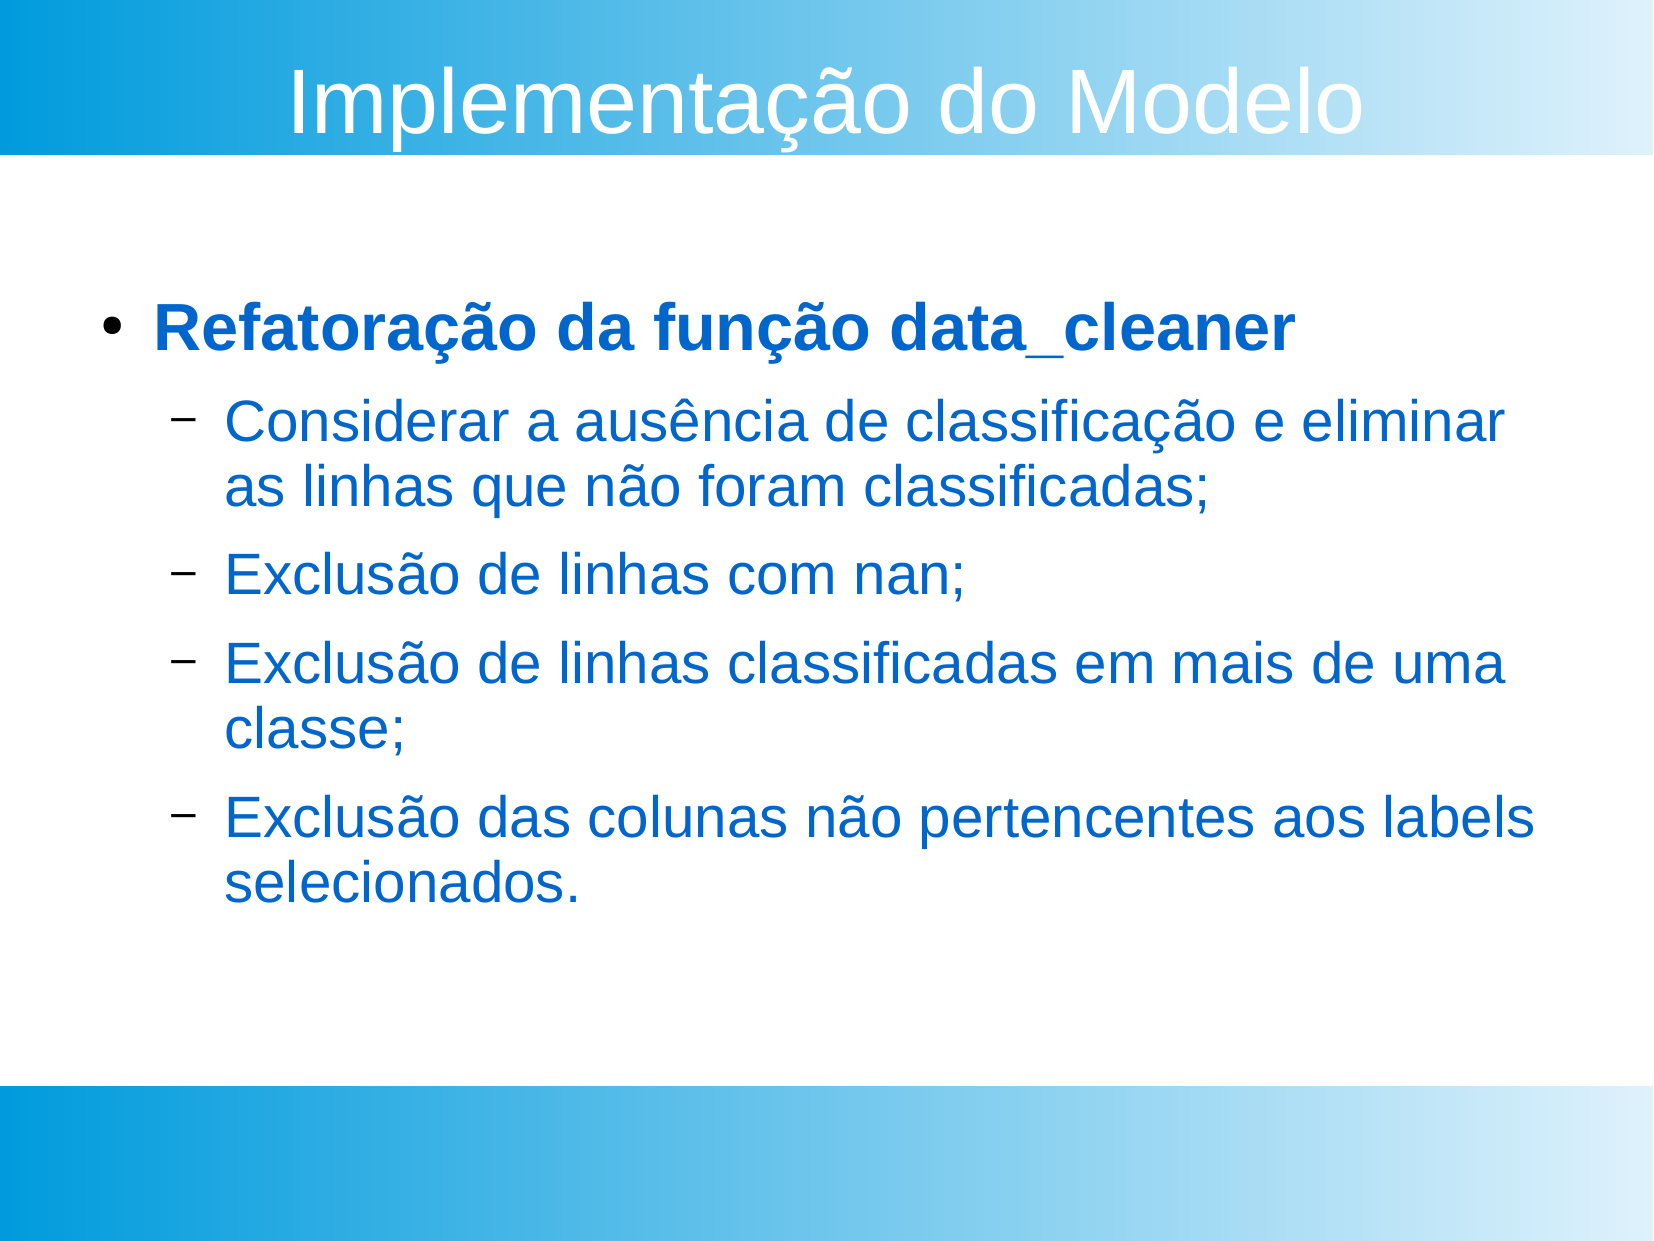

# Implementação do Modelo
Refatoração da função data_cleaner
Considerar a ausência de classificação e eliminar as linhas que não foram classificadas;
Exclusão de linhas com nan;
Exclusão de linhas classificadas em mais de uma classe;
Exclusão das colunas não pertencentes aos labels selecionados.